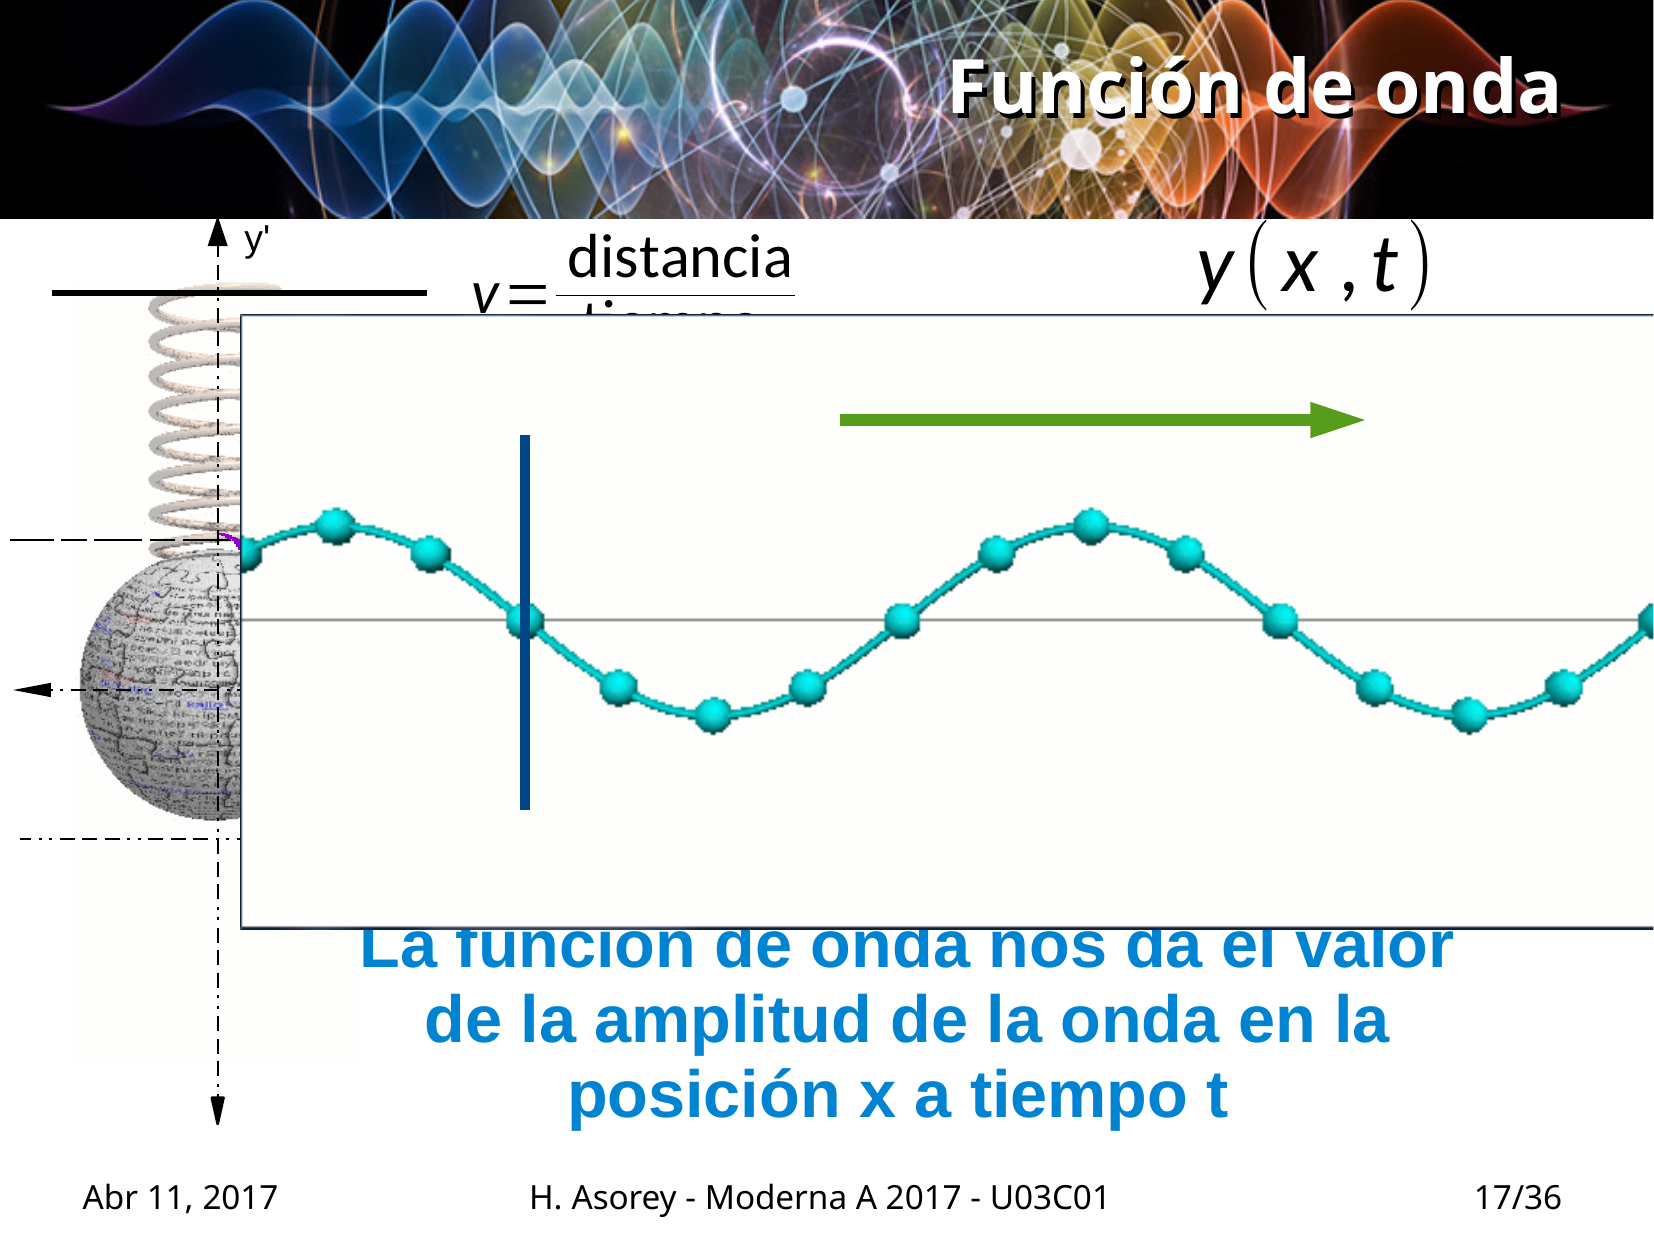

# Función de onda
y'
y0
x
-y0
La función de onda nos da el valor de la amplitud de la onda en la posición x a tiempo t
Abr 11, 2017
H. Asorey - Moderna A 2017 - U03C01
17